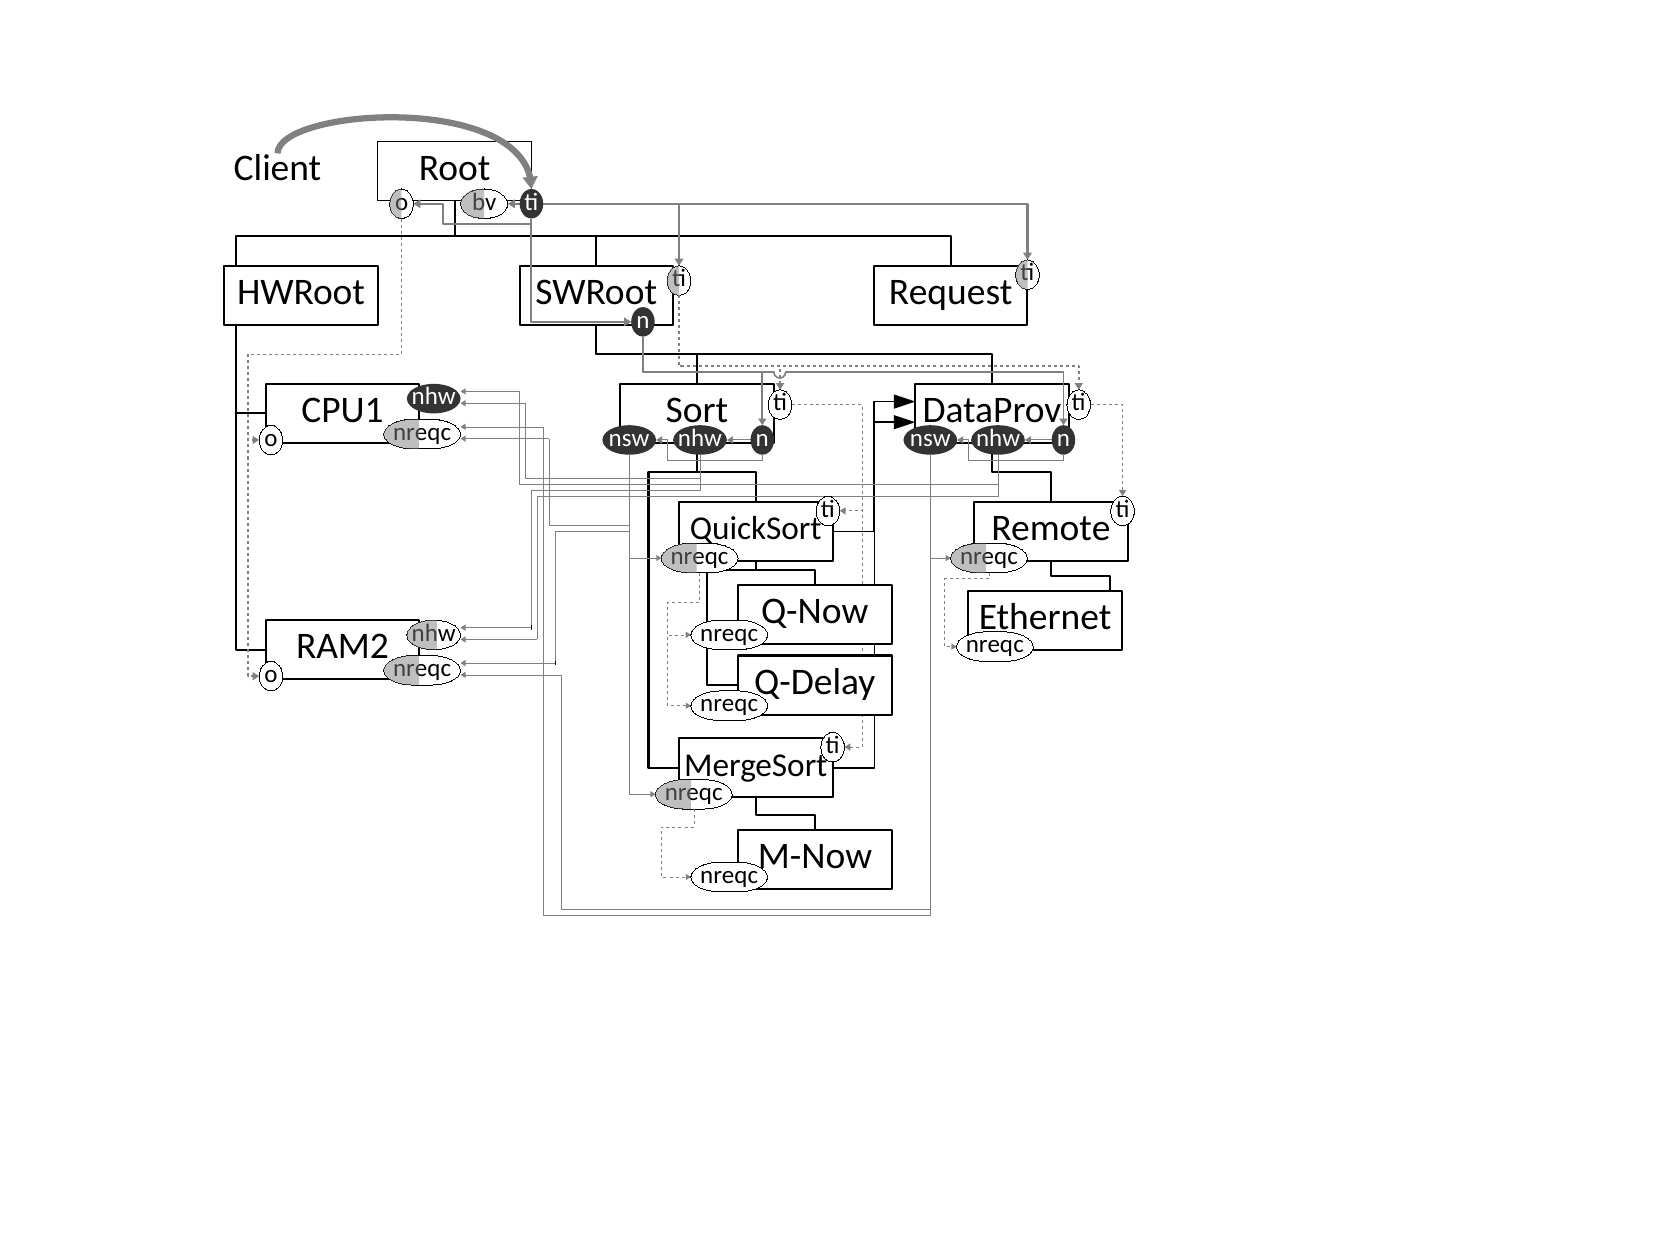

Root
Client
o
bv
ti
ti
HWRoot
SWRoot
ti
Request
n
CPU1
nhw
Sort
DataProv
ti
ti
nreqc
o
nsw
nhw
n
nsw
nhw
n
ti
ti
QuickSort
Remote
nreqc
nreqc
Q-Now
Ethernet
RAM2
nhw
nreqc
nreqc
nreqc
Q-Delay
o
nreqc
ti
MergeSort
nreqc
M-Now
nreqc